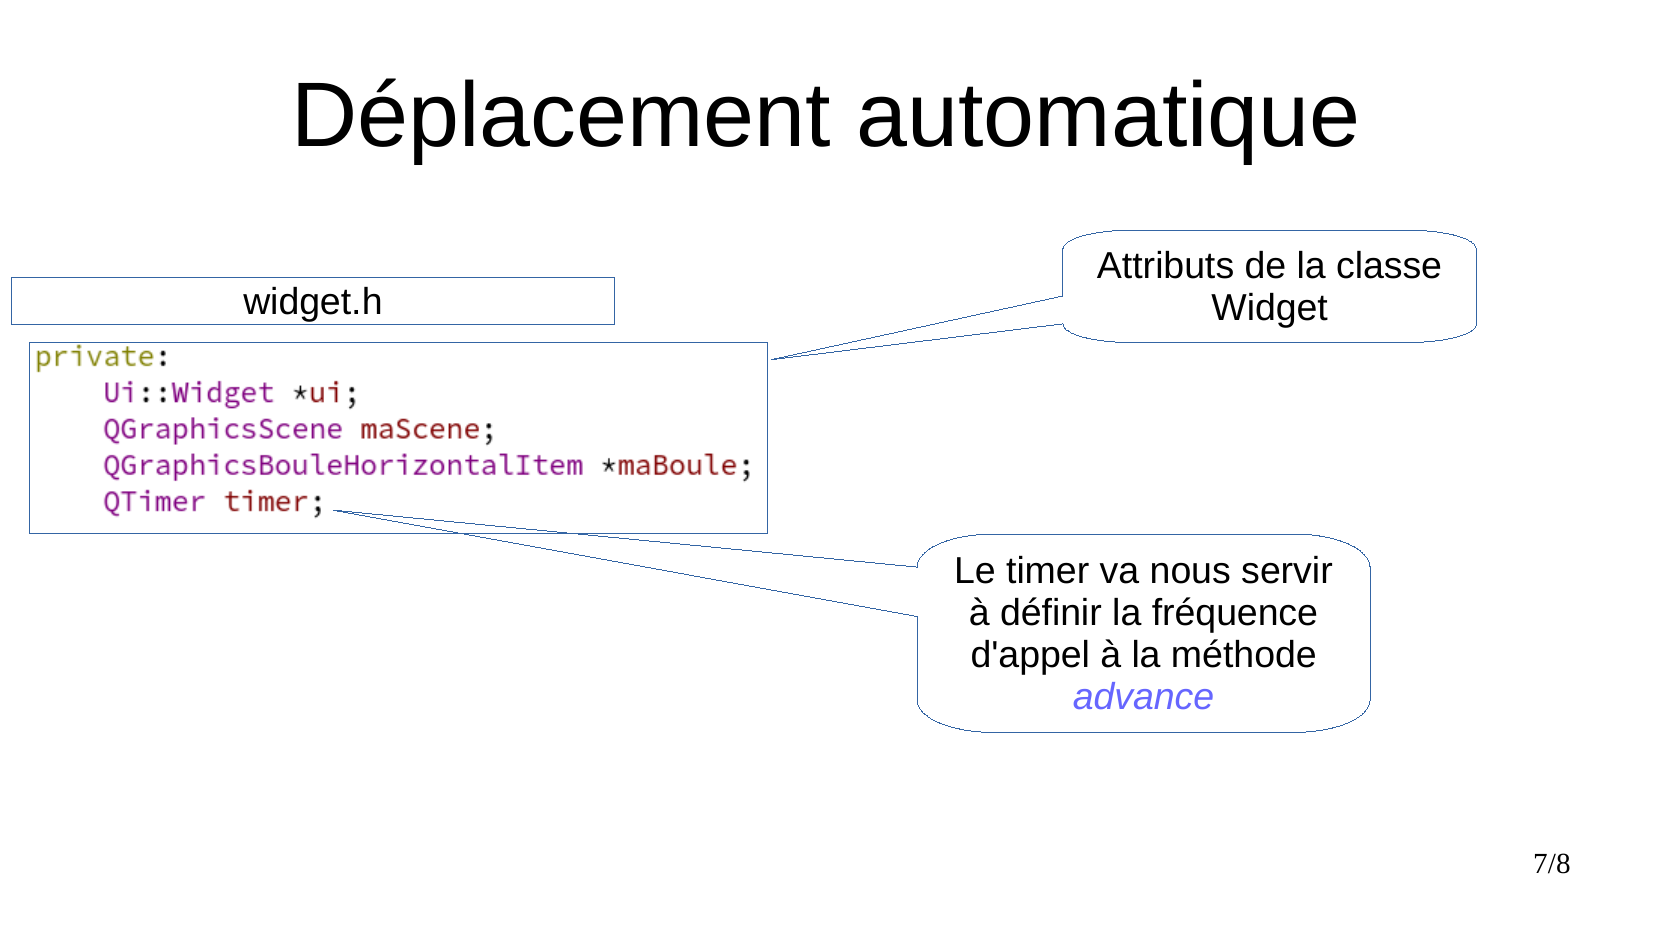

# Déplacement automatique
Attributs de la classe
Widget
widget.h
Le timer va nous servir
à définir la fréquence
d'appel à la méthode
advance
7